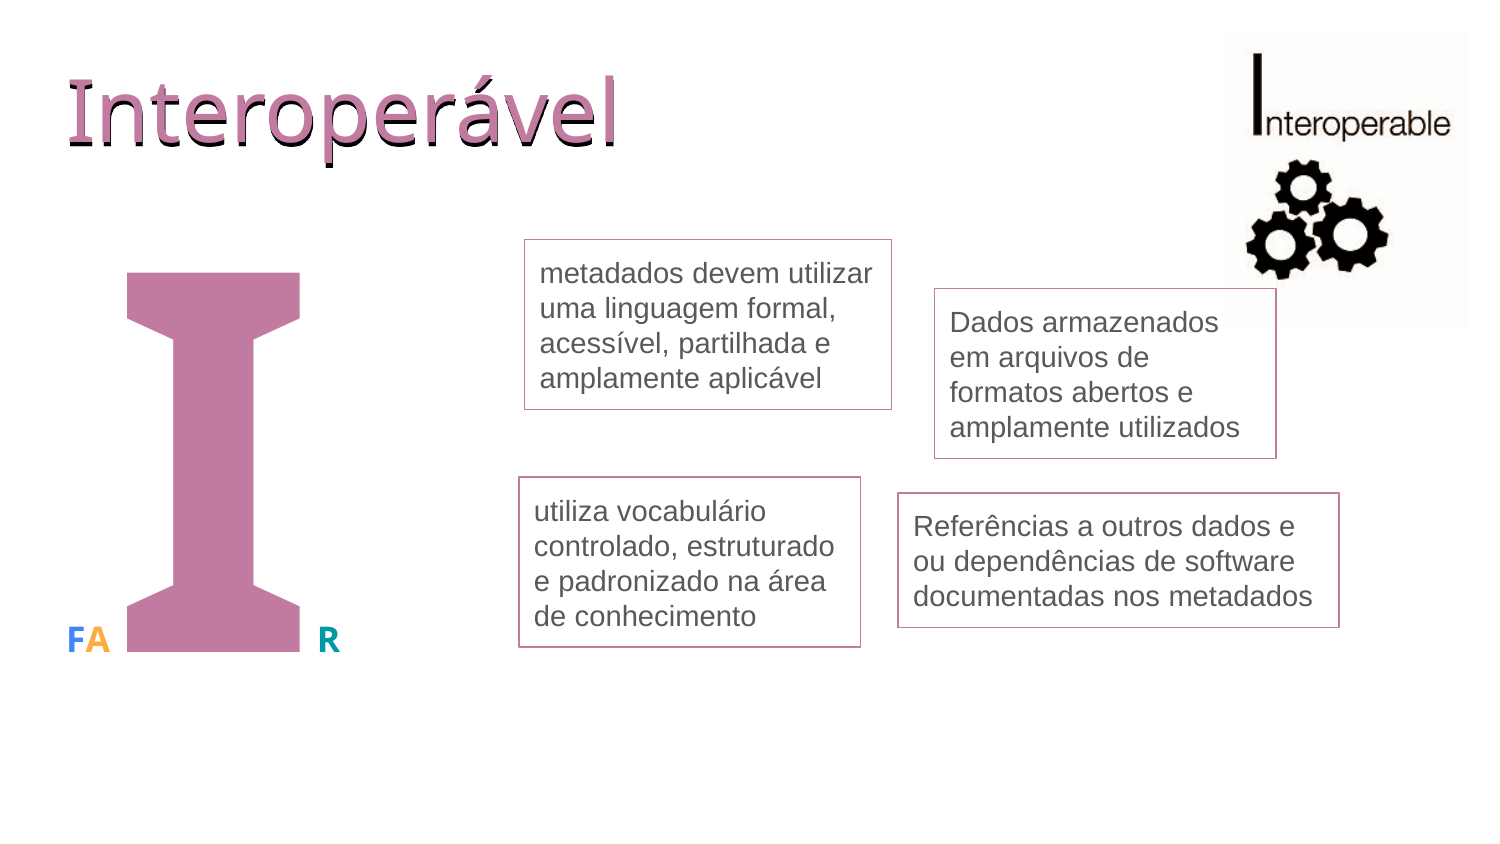

Interoperável
# FAIR
metadados devem utilizar uma linguagem formal, acessível, partilhada e amplamente aplicável
Dados armazenados em arquivos de formatos abertos e amplamente utilizados
utiliza vocabulário controlado, estruturado e padronizado na área de conhecimento
Referências a outros dados e ou dependências de software documentadas nos metadados